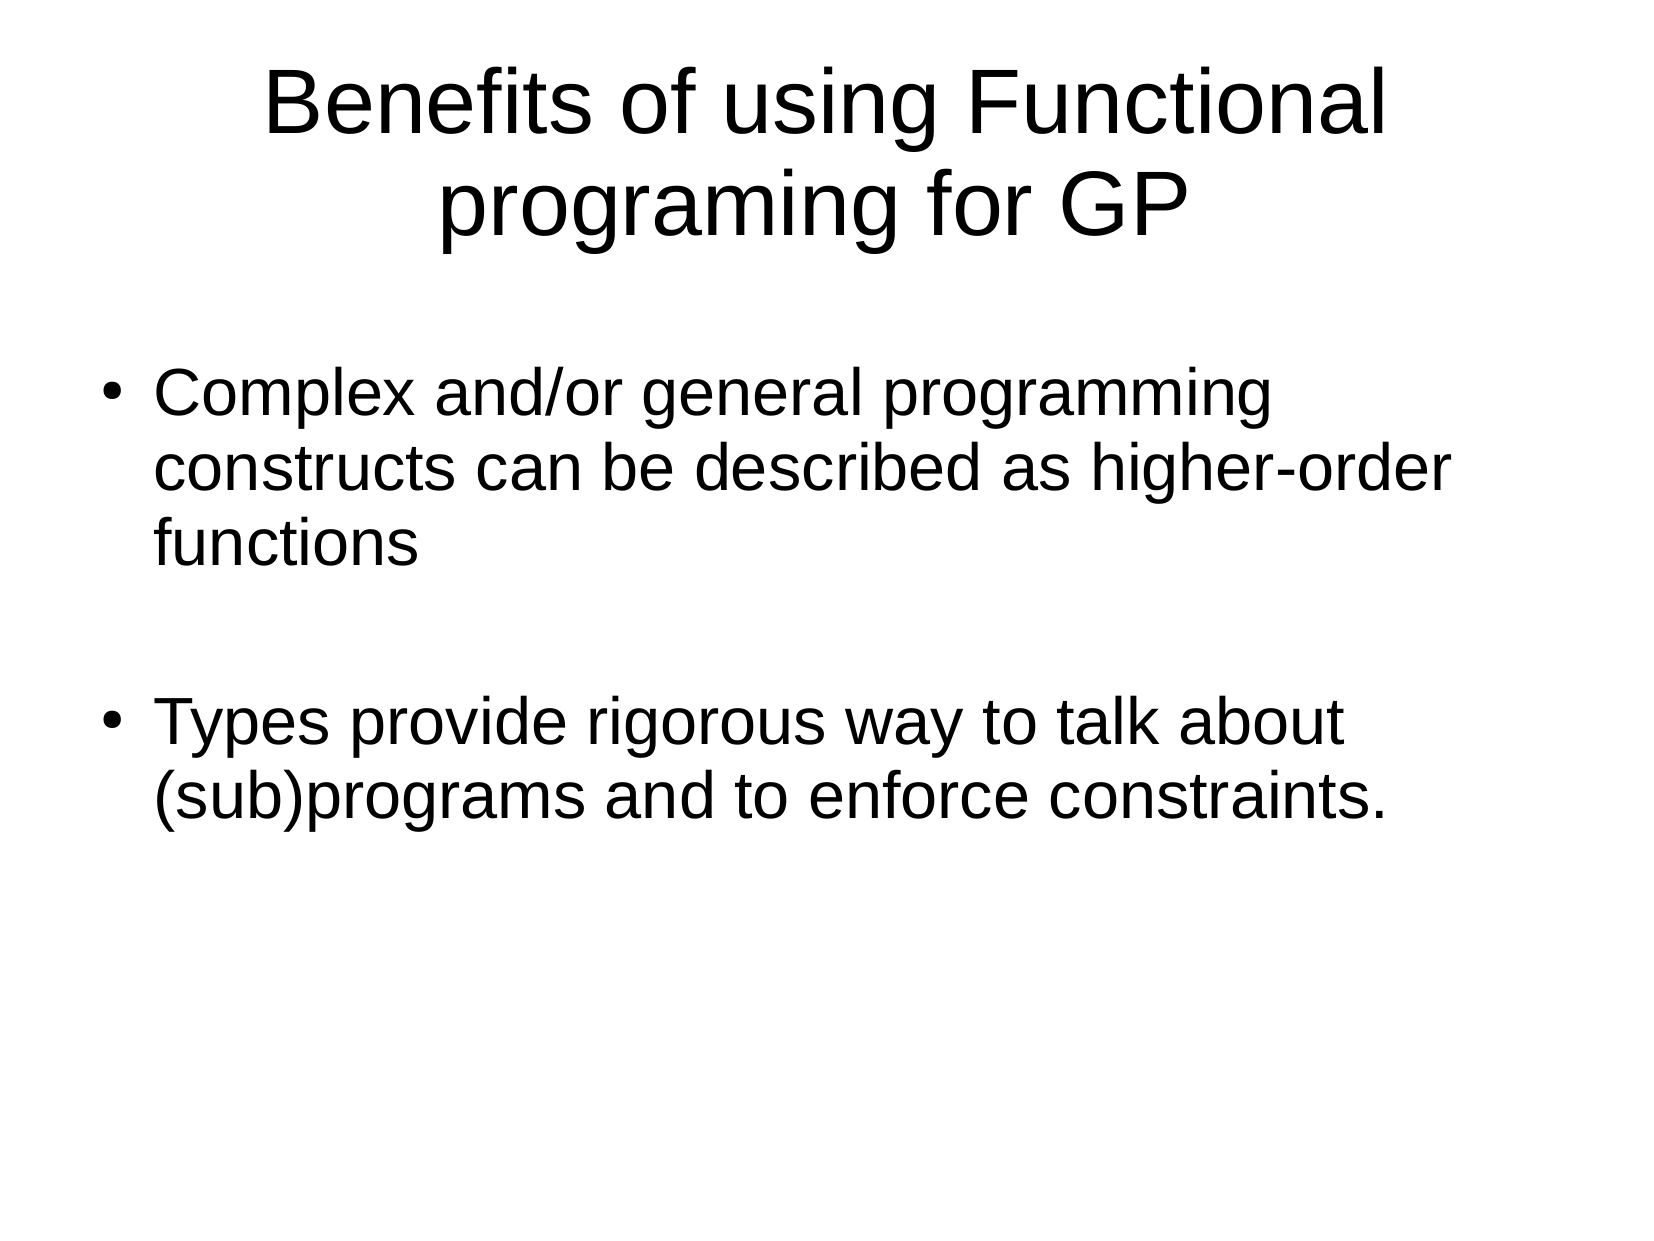

# Benefits of using Functional programing for GP
Complex and/or general programming constructs can be described as higher-order functions
Types provide rigorous way to talk about (sub)programs and to enforce constraints.